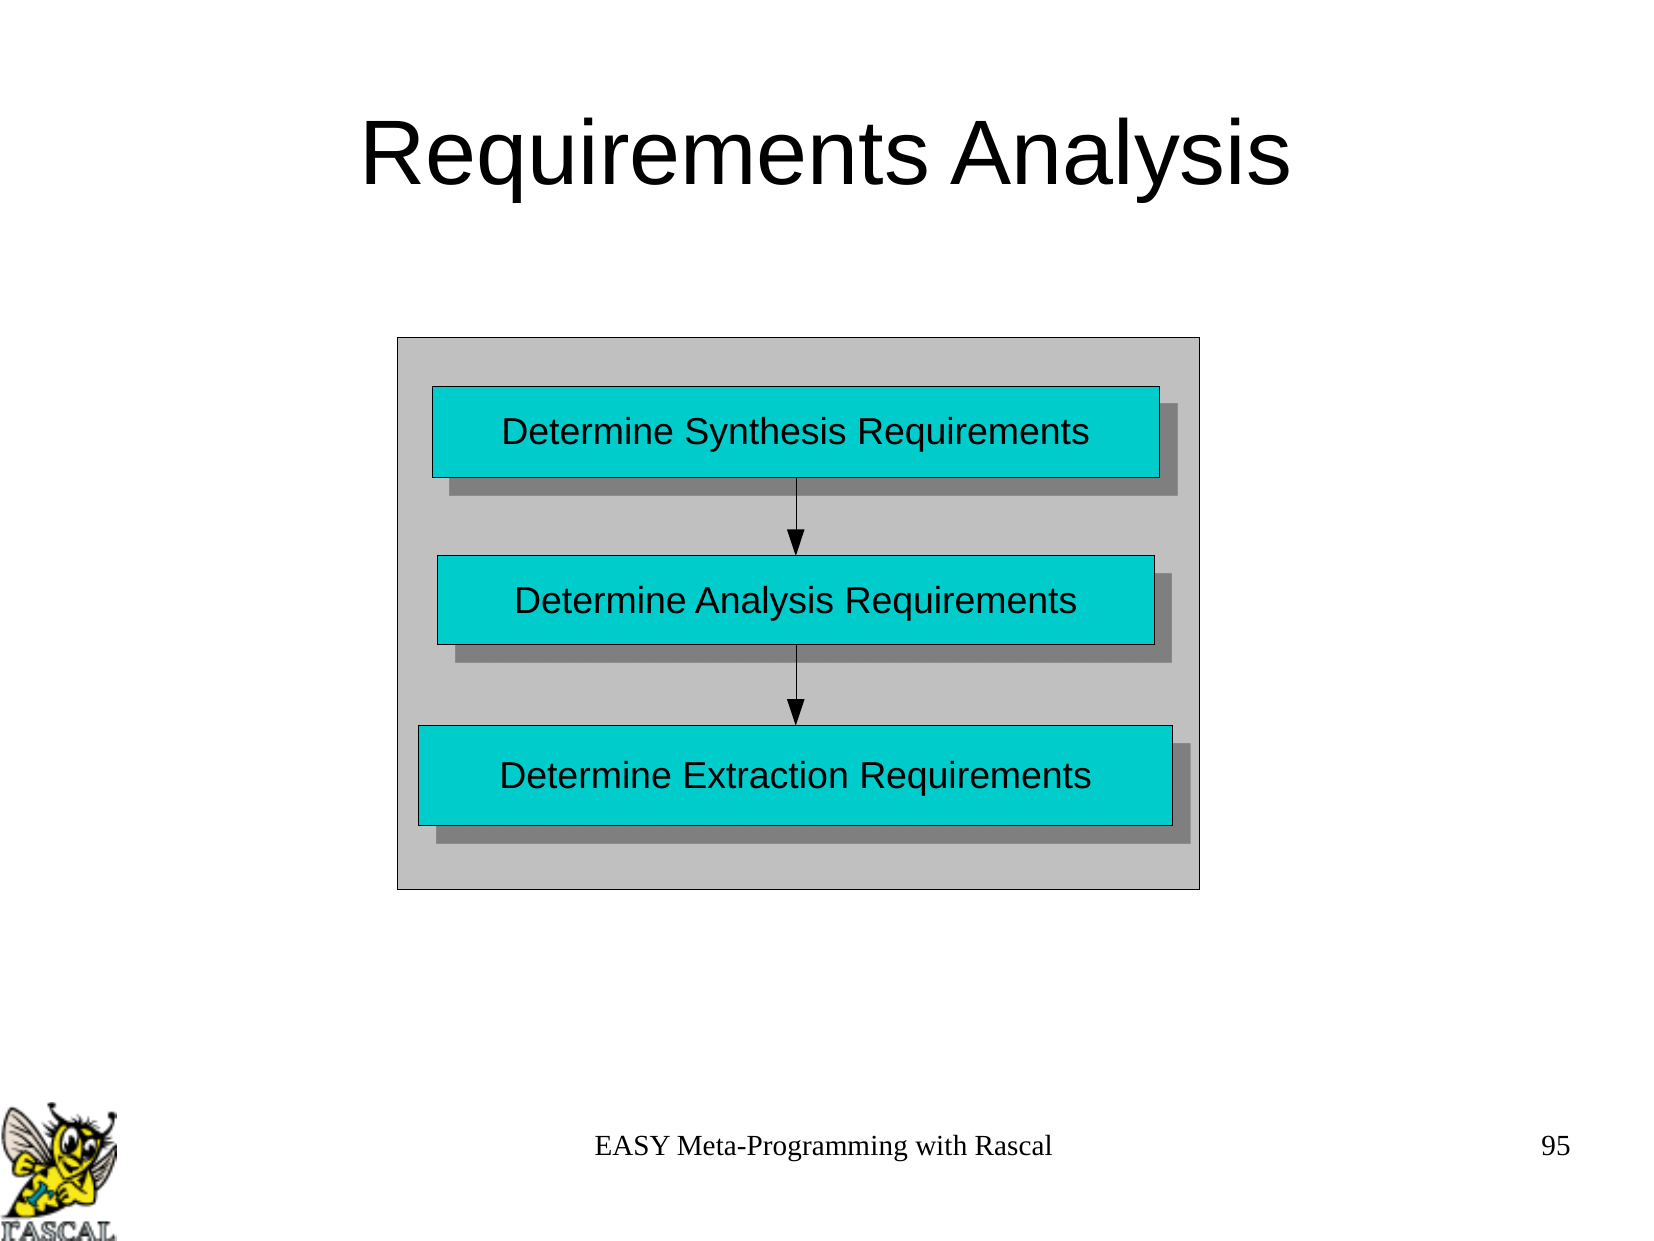

# Requirements Analysis
Determine Synthesis Requirements
Determine Analysis Requirements
Determine Extraction Requirements
95